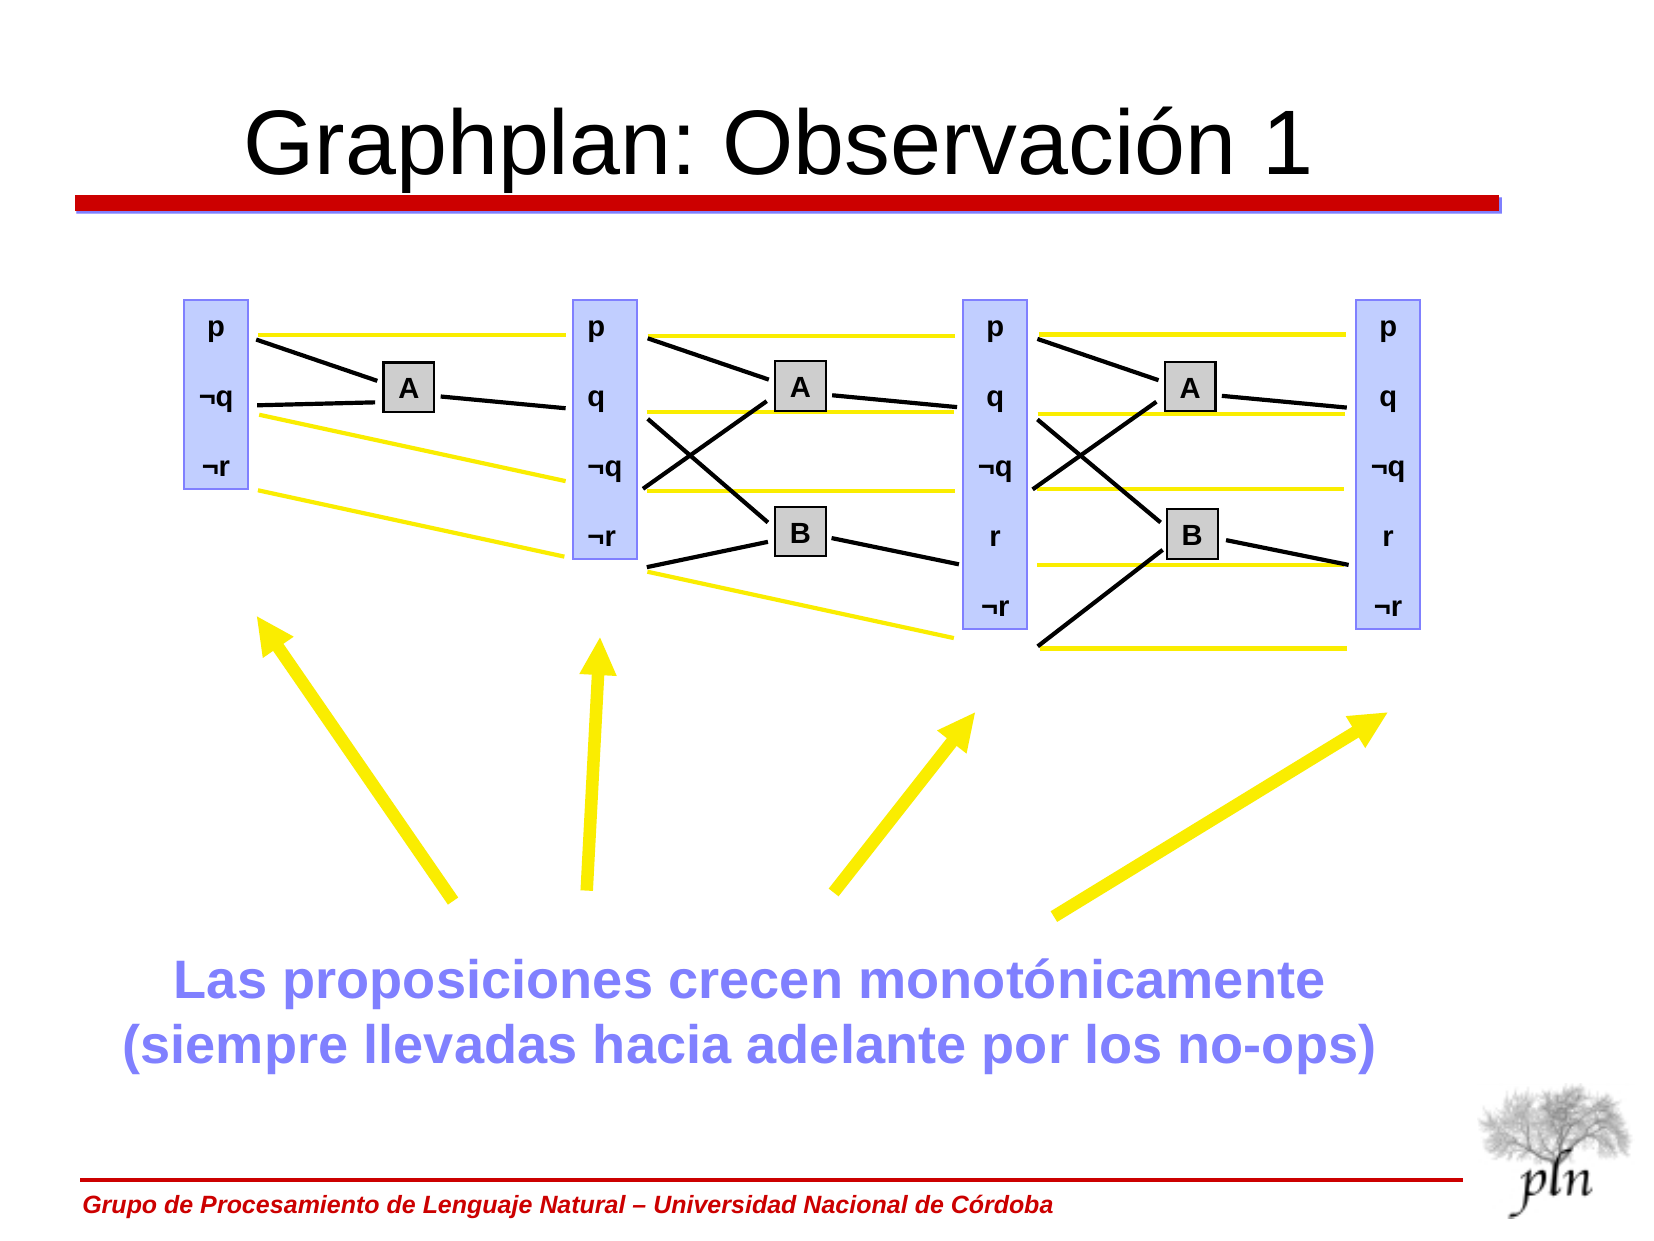

# Graphplan: Observación 1
p
¬q
¬r
p
q
¬q
¬r
p
q
¬q
r
¬r
p
q
¬q
r
¬r
A
A
A
B
B
Las proposiciones crecen monotónicamente
(siempre llevadas hacia adelante por los no-ops)